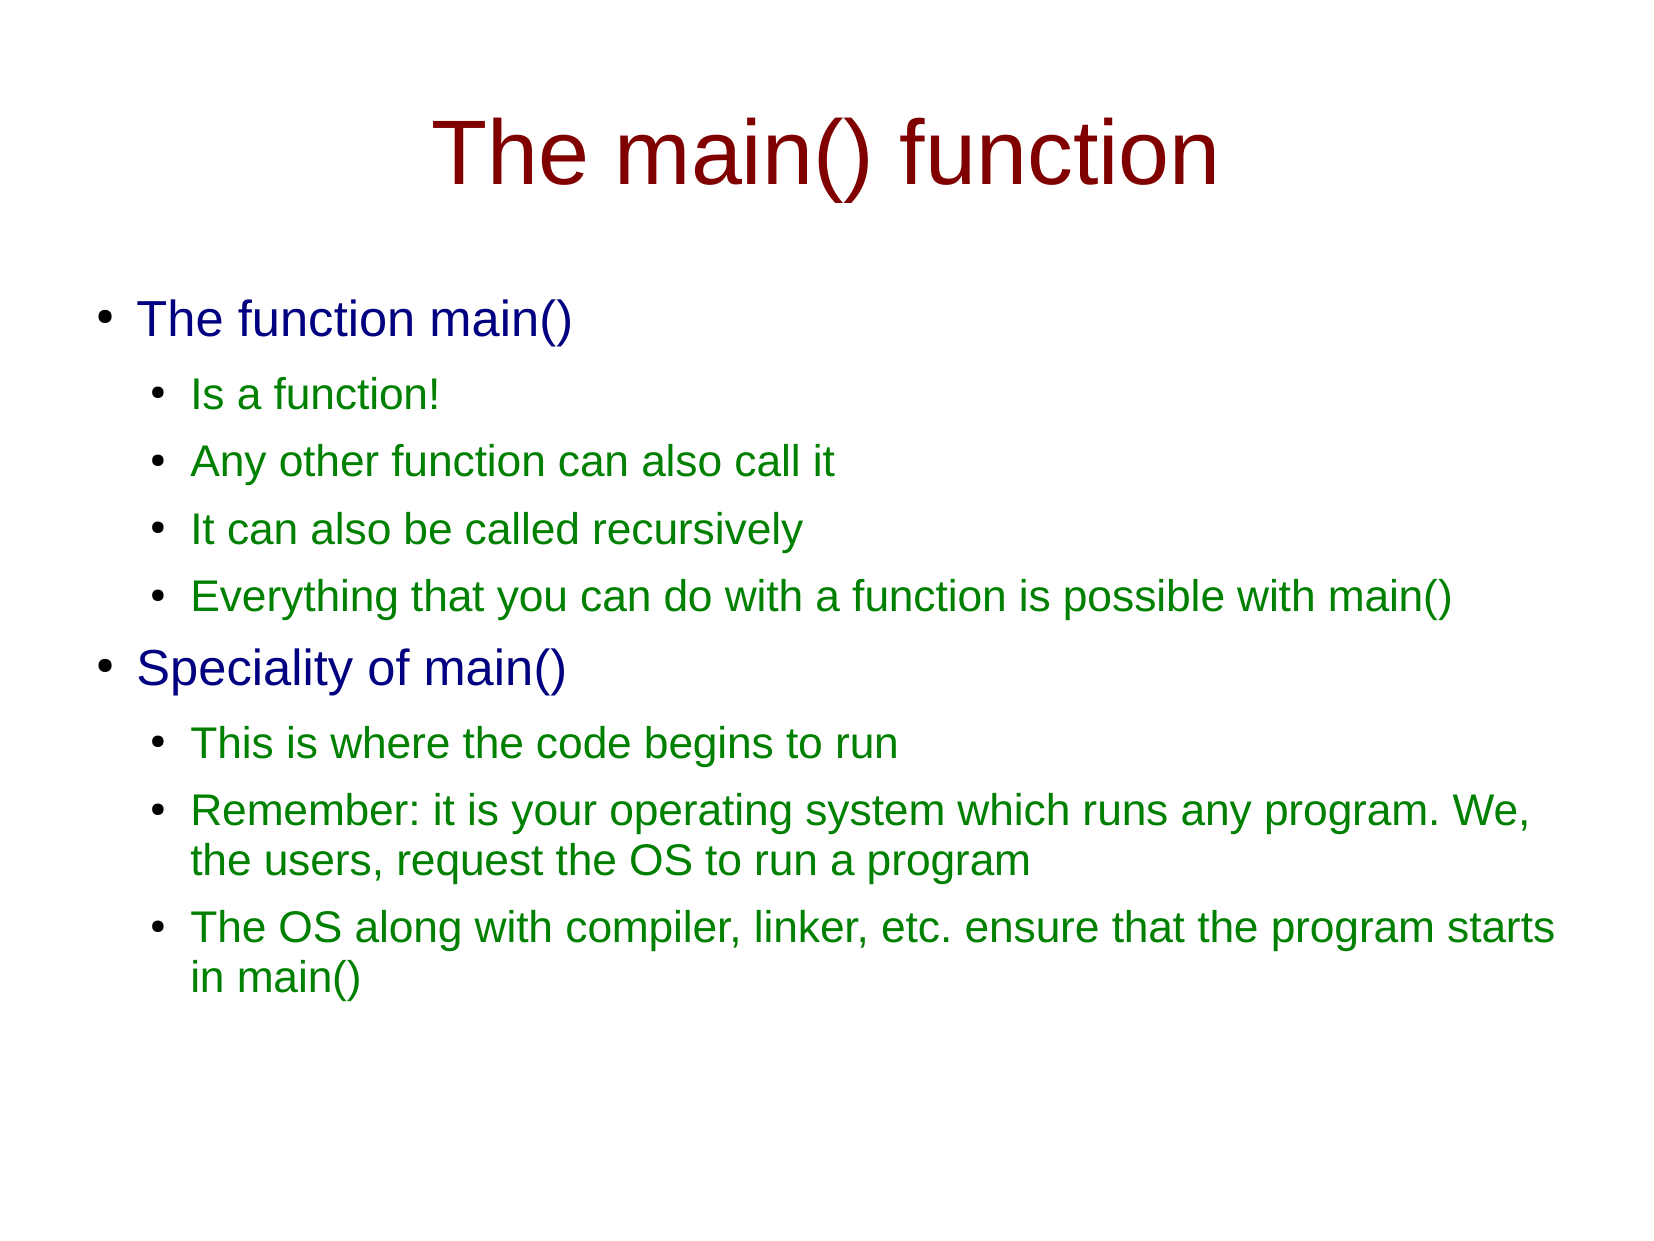

# The main() function
The function main()
Is a function!
Any other function can also call it
It can also be called recursively
Everything that you can do with a function is possible with main()
Speciality of main()
This is where the code begins to run
Remember: it is your operating system which runs any program. We, the users, request the OS to run a program
The OS along with compiler, linker, etc. ensure that the program starts in main()